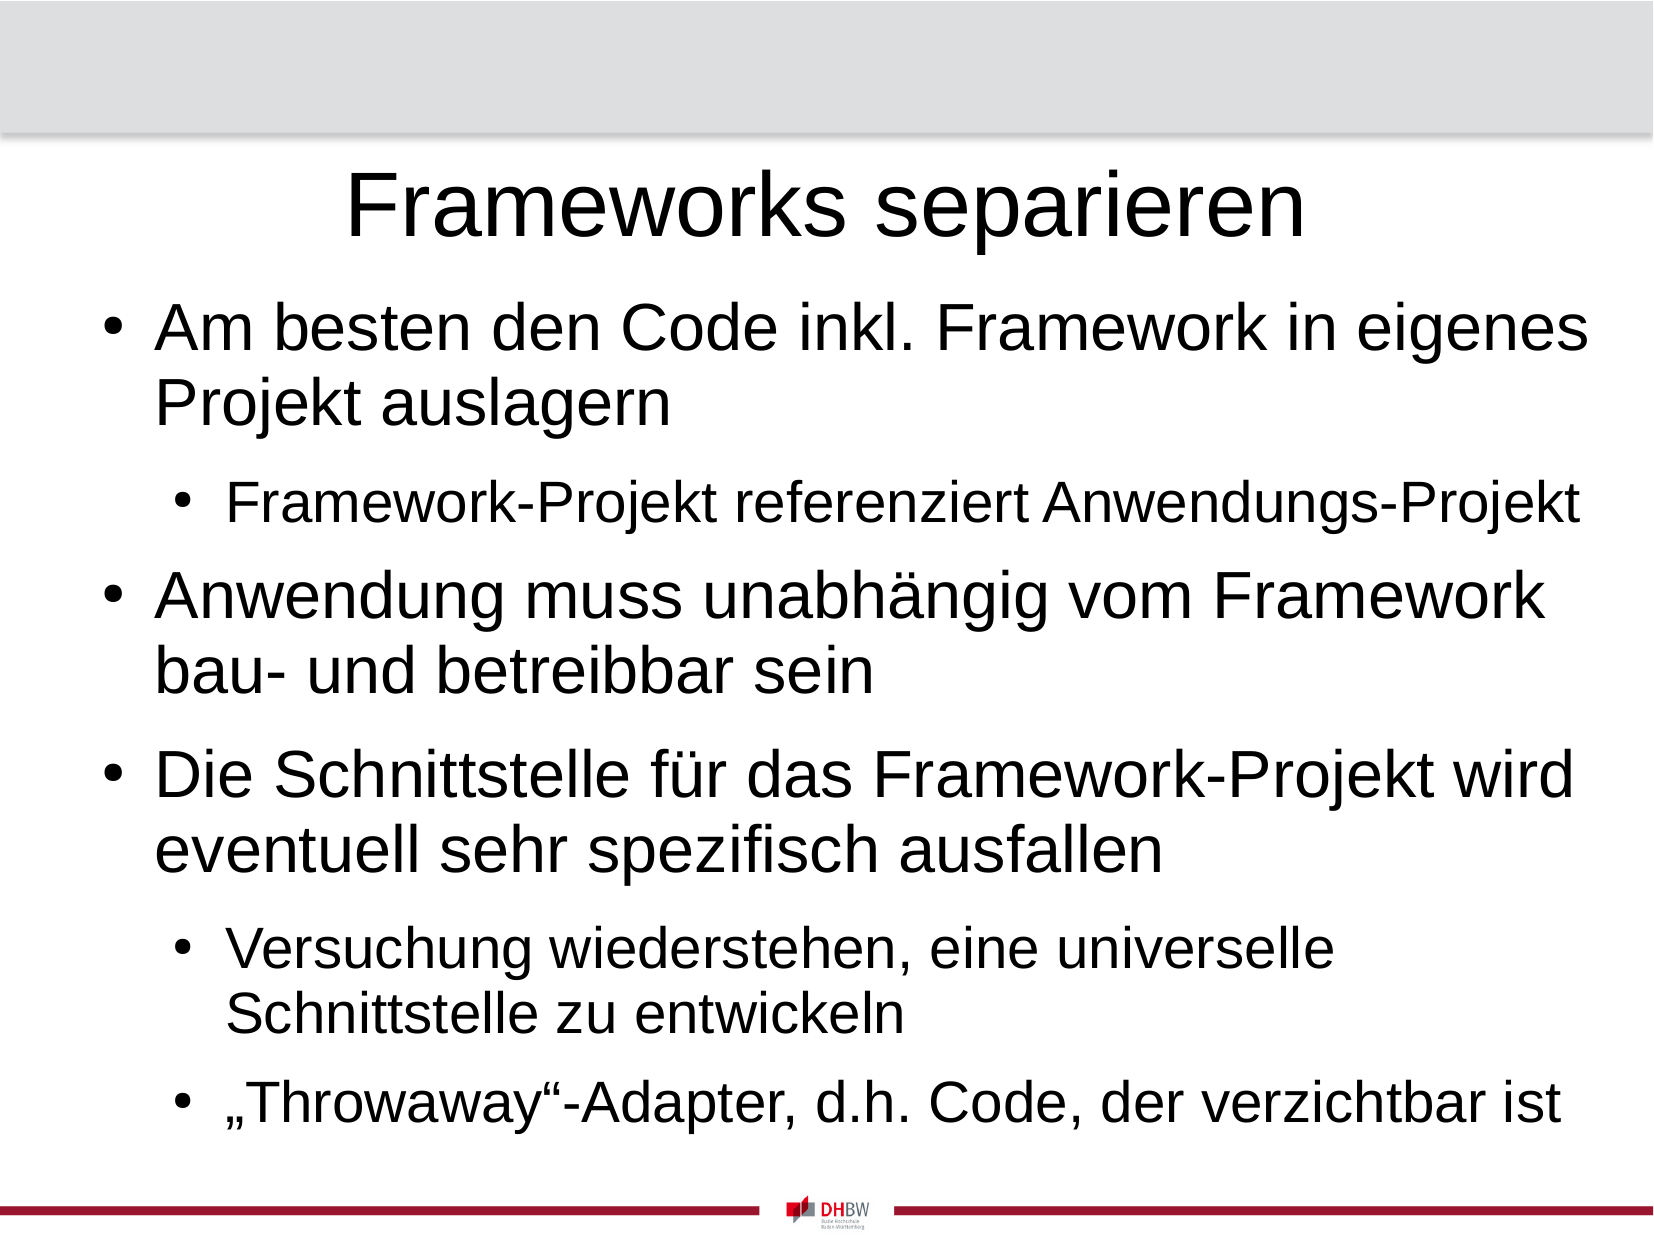

# Frameworks separieren
Am besten den Code inkl. Framework in eigenes Projekt auslagern
Framework-Projekt referenziert Anwendungs-Projekt
Anwendung muss unabhängig vom Framework bau- und betreibbar sein
Die Schnittstelle für das Framework-Projekt wird eventuell sehr spezifisch ausfallen
Versuchung wiederstehen, eine universelle Schnittstelle zu entwickeln
„Throwaway“-Adapter, d.h. Code, der verzichtbar ist